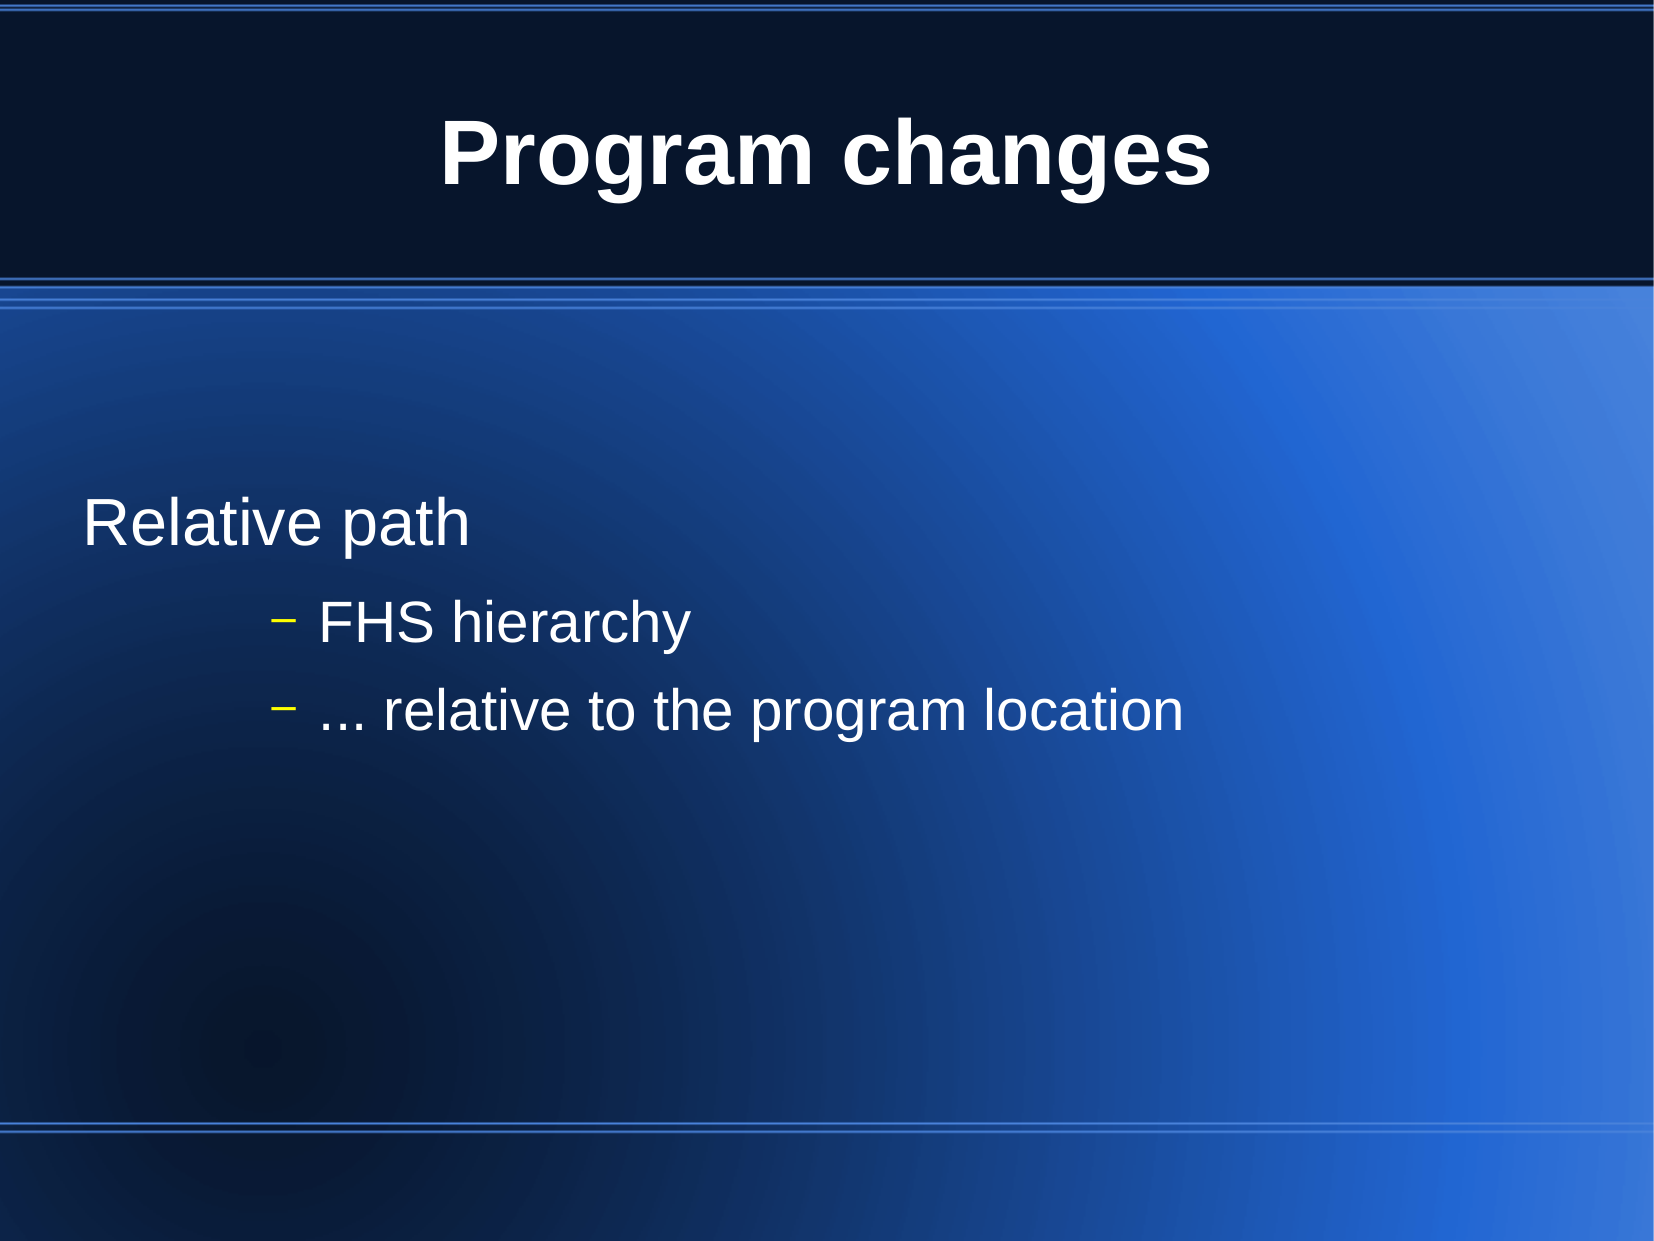

# Program changes
Relative path
FHS hierarchy
... relative to the program location